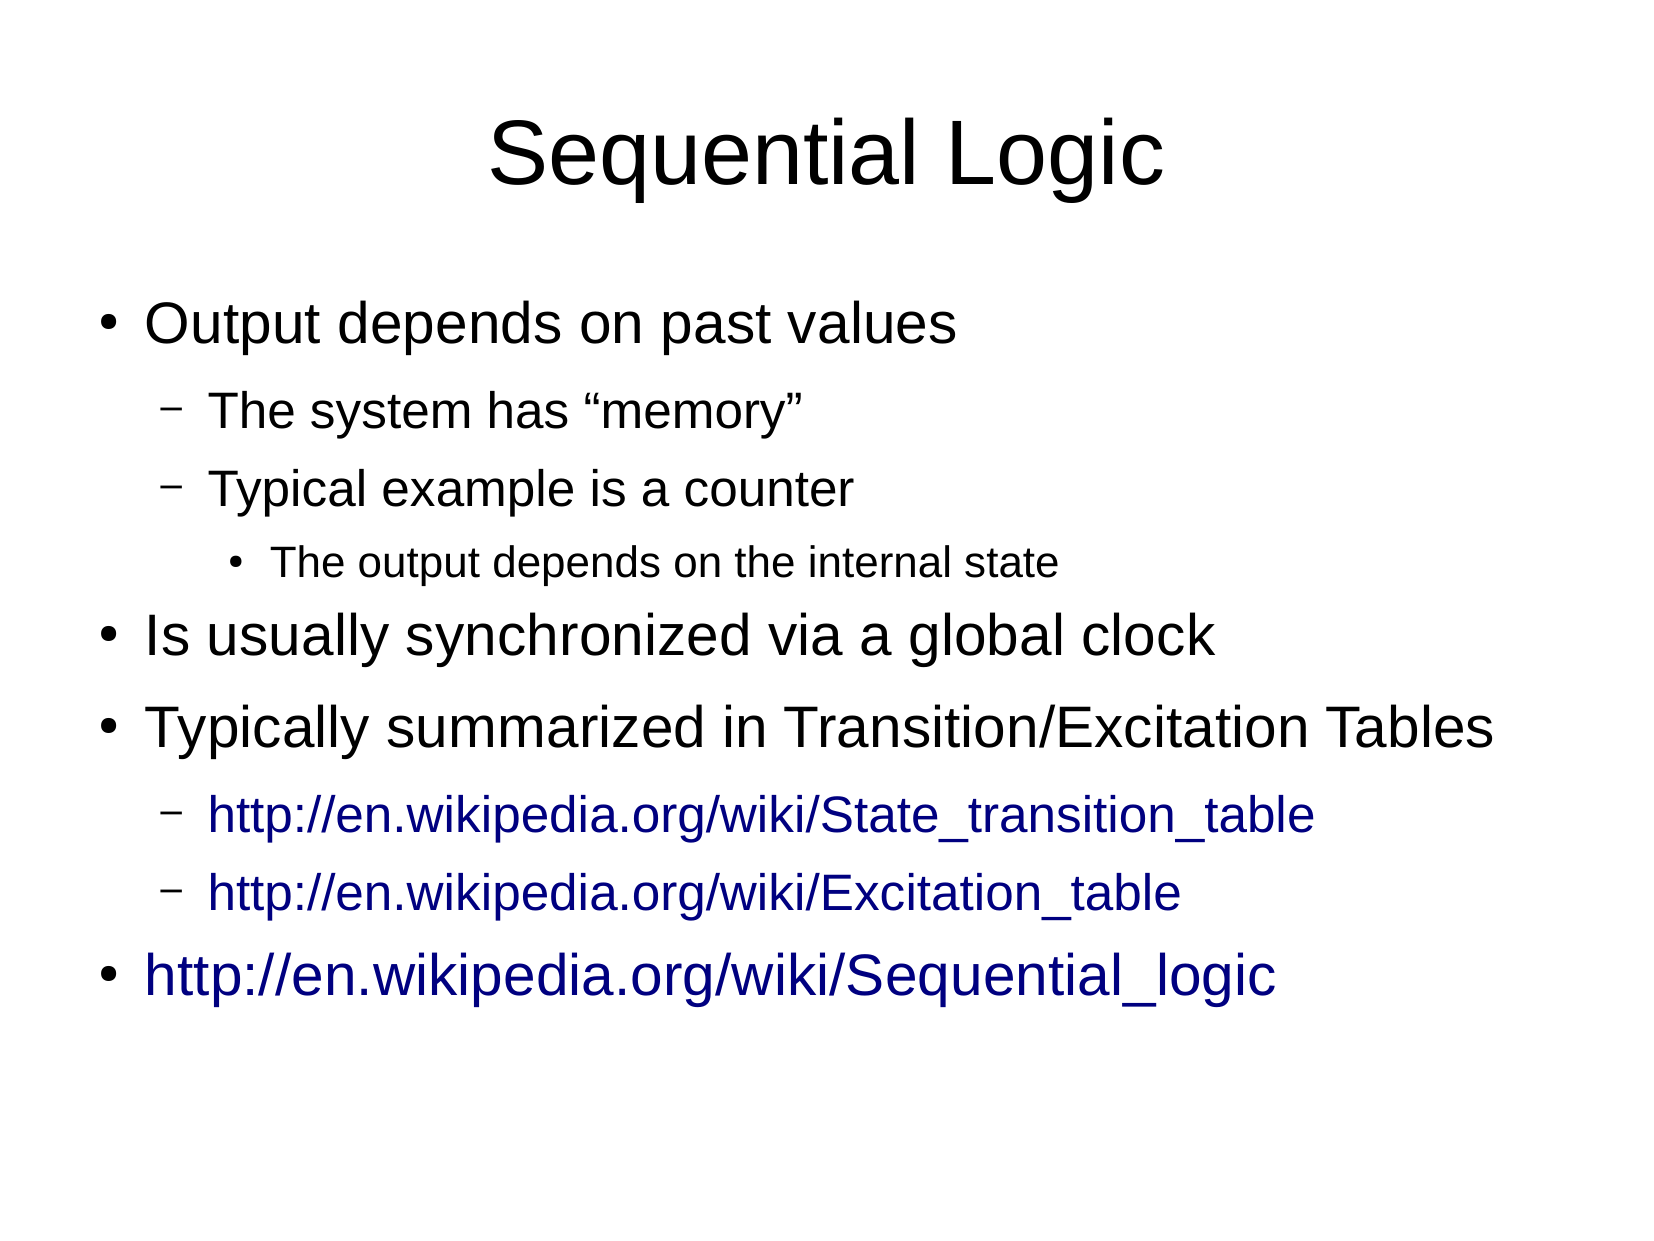

# Sequential Logic
Output depends on past values
The system has “memory”
Typical example is a counter
The output depends on the internal state
Is usually synchronized via a global clock
Typically summarized in Transition/Excitation Tables
http://en.wikipedia.org/wiki/State_transition_table
http://en.wikipedia.org/wiki/Excitation_table
http://en.wikipedia.org/wiki/Sequential_logic